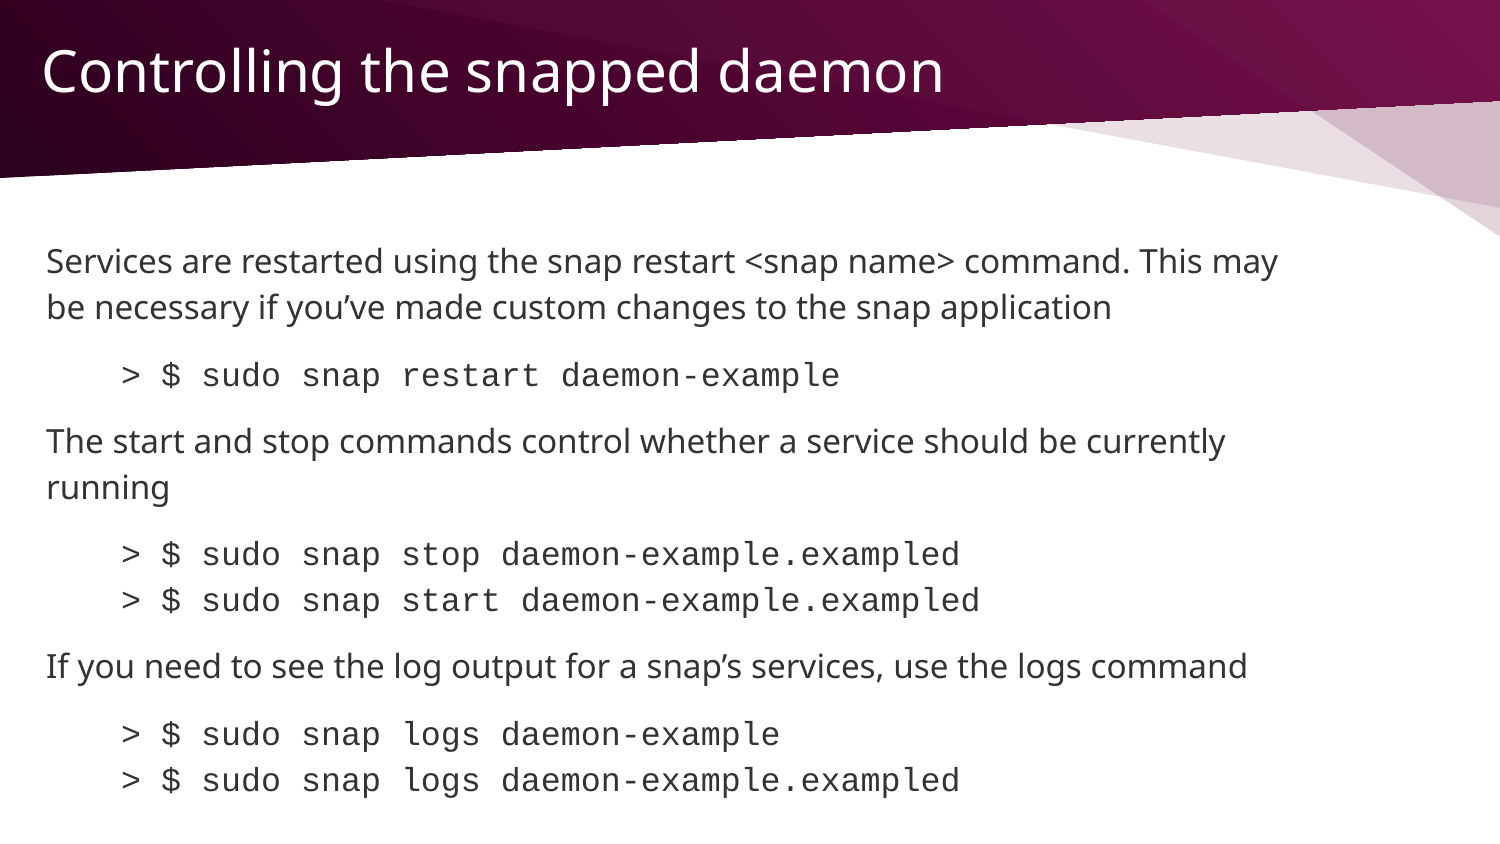

Controlling the snapped daemon
# Services are restarted using the snap restart <snap name> command. This may be necessary if you’ve made custom changes to the snap application
> $ sudo snap restart daemon-example
The start and stop commands control whether a service should be currently running
> $ sudo snap stop daemon-example.exampled
	> $ sudo snap start daemon-example.exampled
If you need to see the log output for a snap’s services, use the logs command
> $ sudo snap logs daemon-example
	> $ sudo snap logs daemon-example.exampled